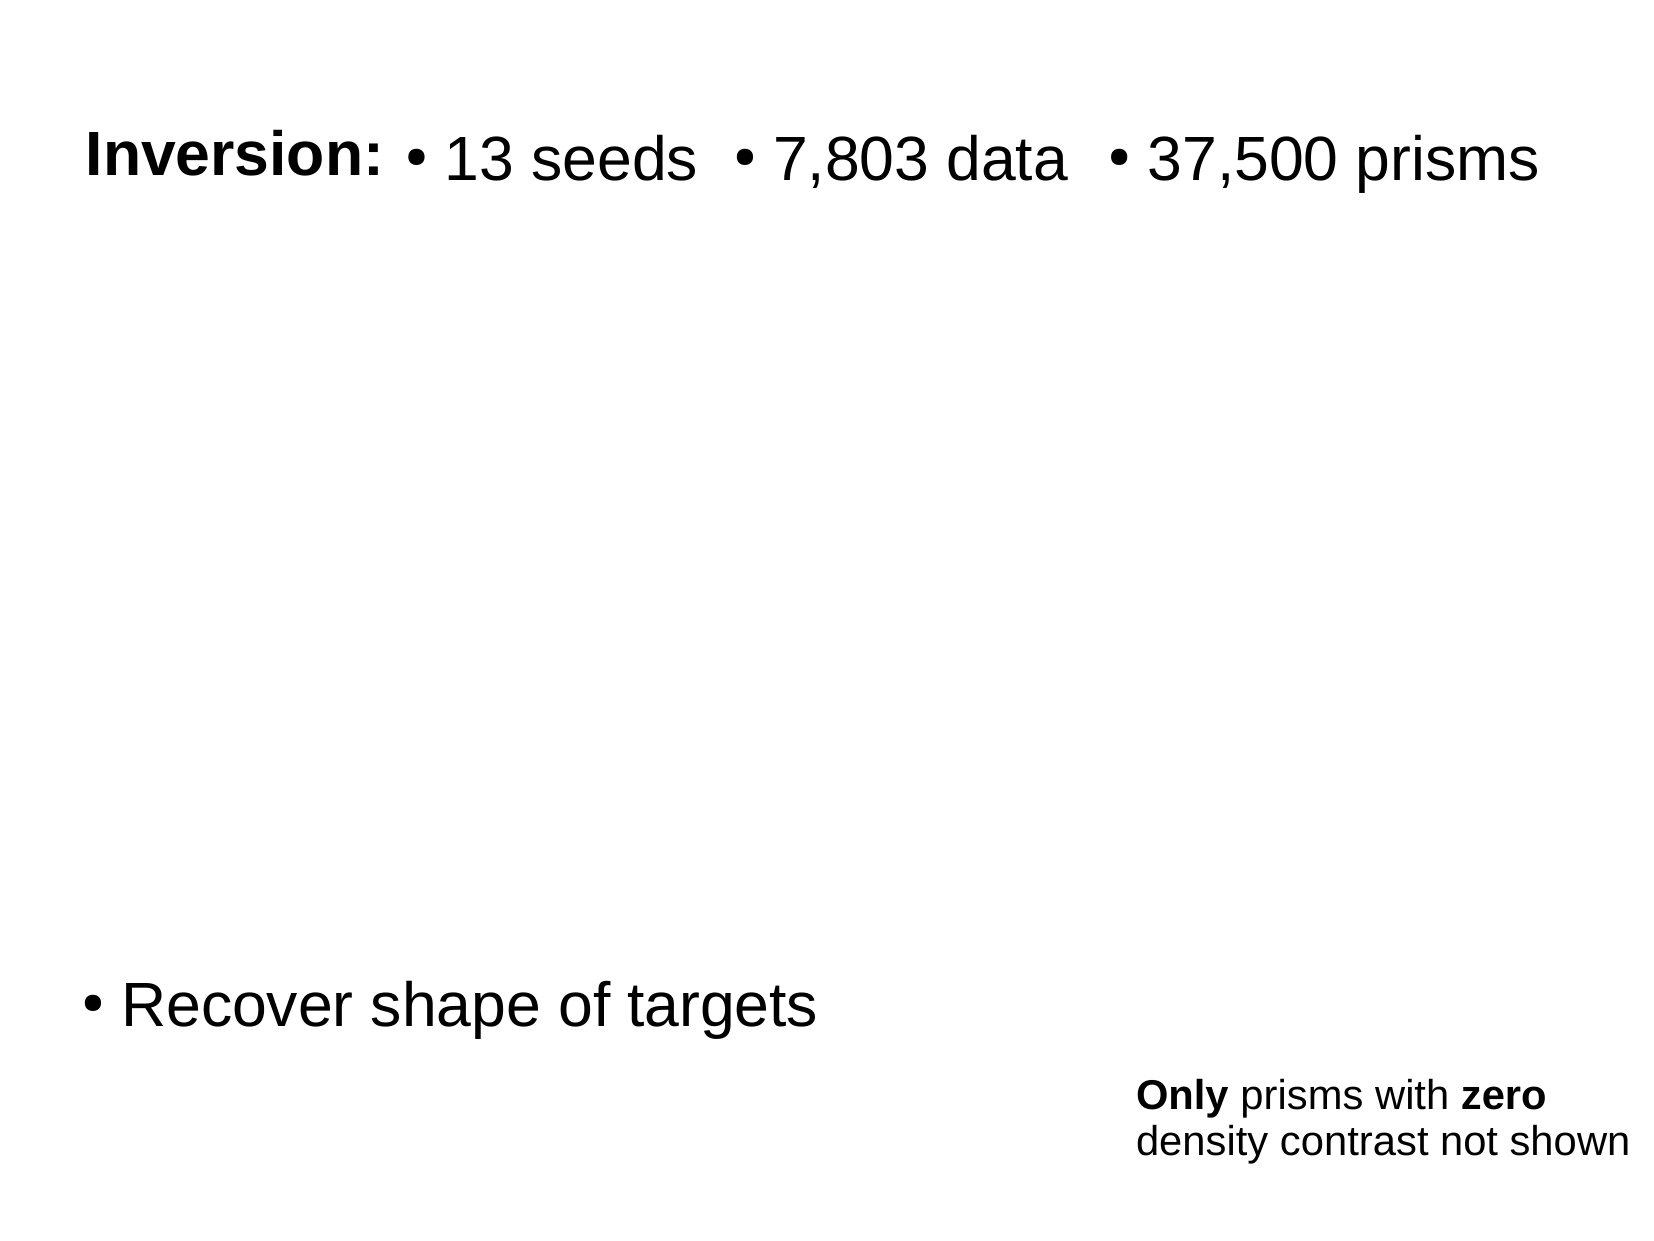

Inversion:
 13 seeds
 7,803 data
 37,500 prisms
 Recover shape of targets
Only prisms with zero
density contrast not shown